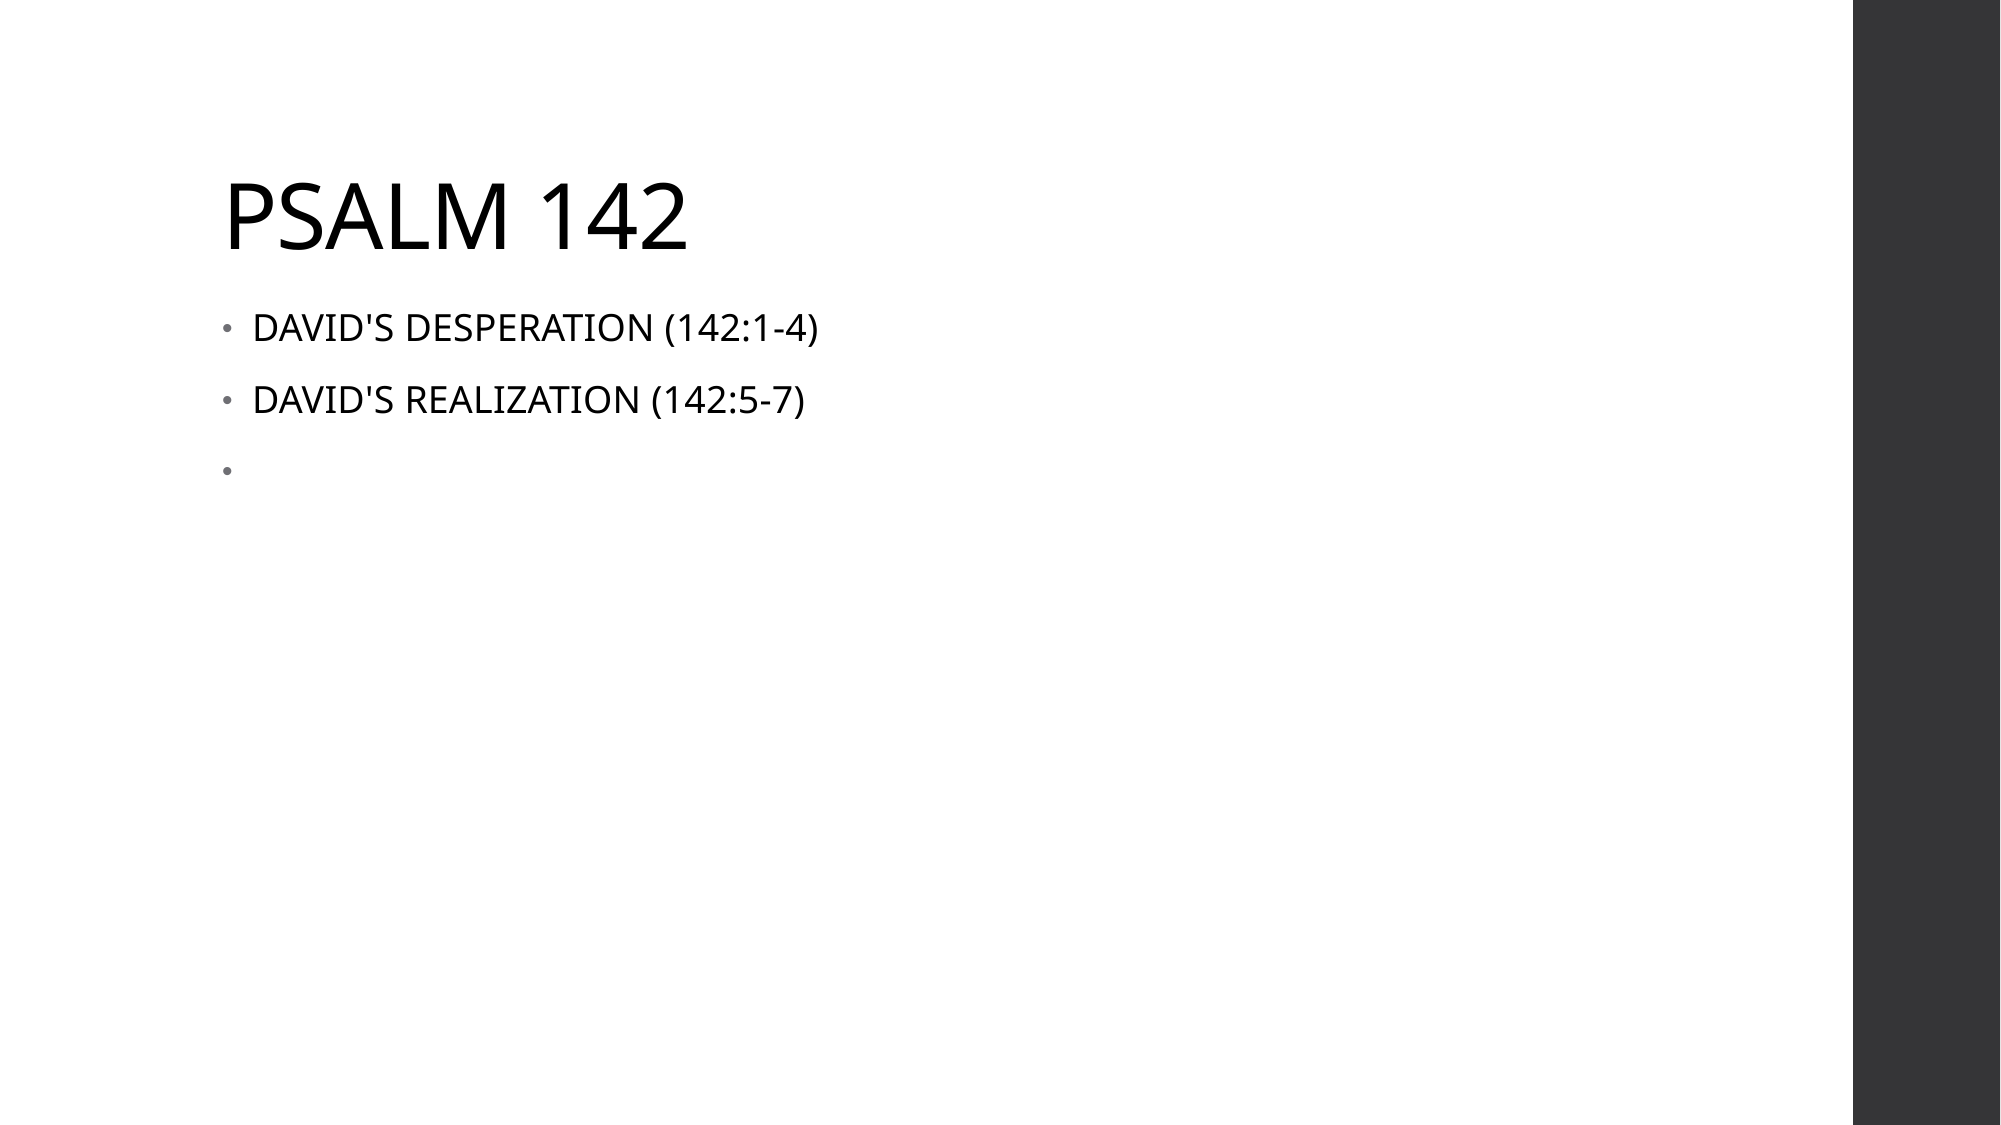

# PSALM 142
DAVID'S DESPERATION (142:1-4)
DAVID'S REALIZATION (142:5-7)